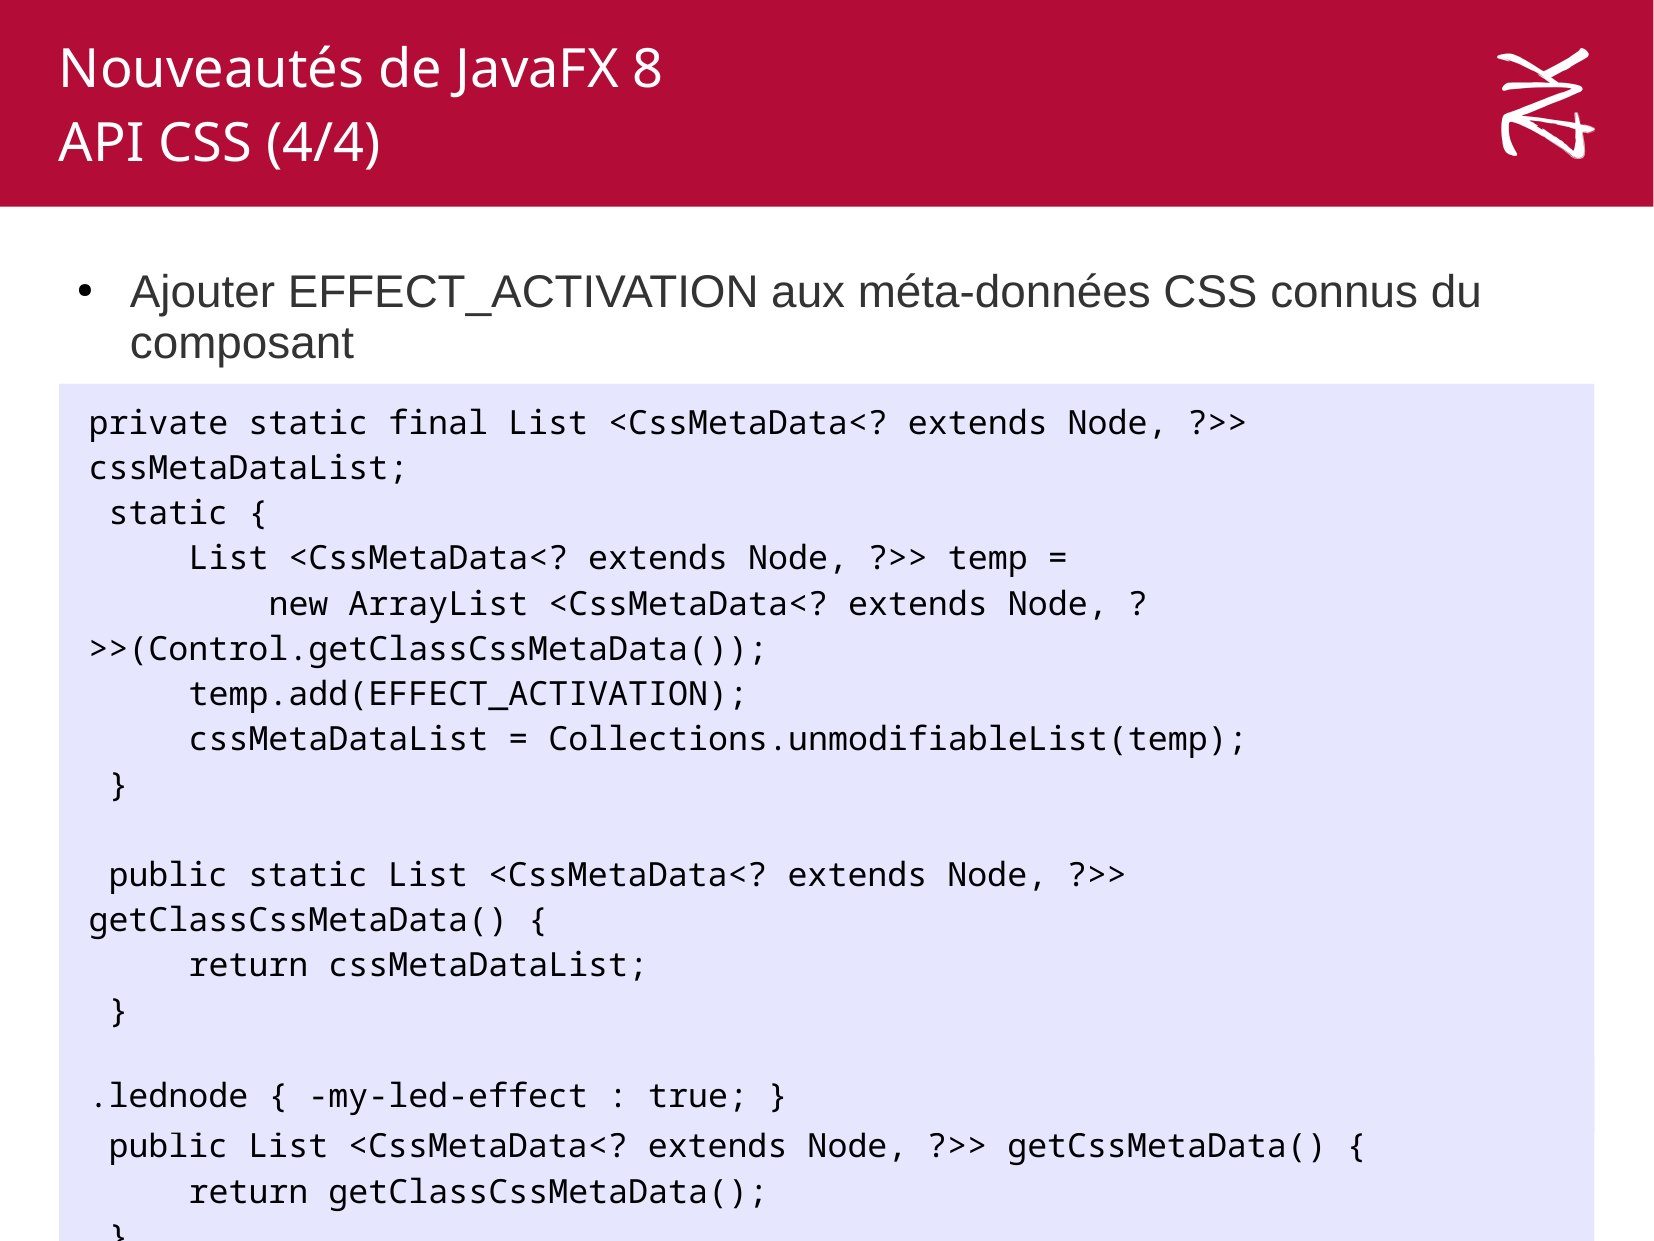

# Nouveautés de JavaFX 8 API CSS (4/4)
Ajouter EFFECT_ACTIVATION aux méta-données CSS connus du composant
Utiliser le CSS
private static final List <CssMetaData<? extends Node, ?>> cssMetaDataList;
 static {
 List <CssMetaData<? extends Node, ?>> temp =
 new ArrayList <CssMetaData<? extends Node, ?>>(Control.getClassCssMetaData());
 temp.add(EFFECT_ACTIVATION);
 cssMetaDataList = Collections.unmodifiableList(temp);
 }
 public static List <CssMetaData<? extends Node, ?>> getClassCssMetaData() {
 return cssMetaDataList;
 }
 @Override
 public List <CssMetaData<? extends Node, ?>> getCssMetaData() {
 return getClassCssMetaData();
 }
.lednode { -my-led-effect : true; }